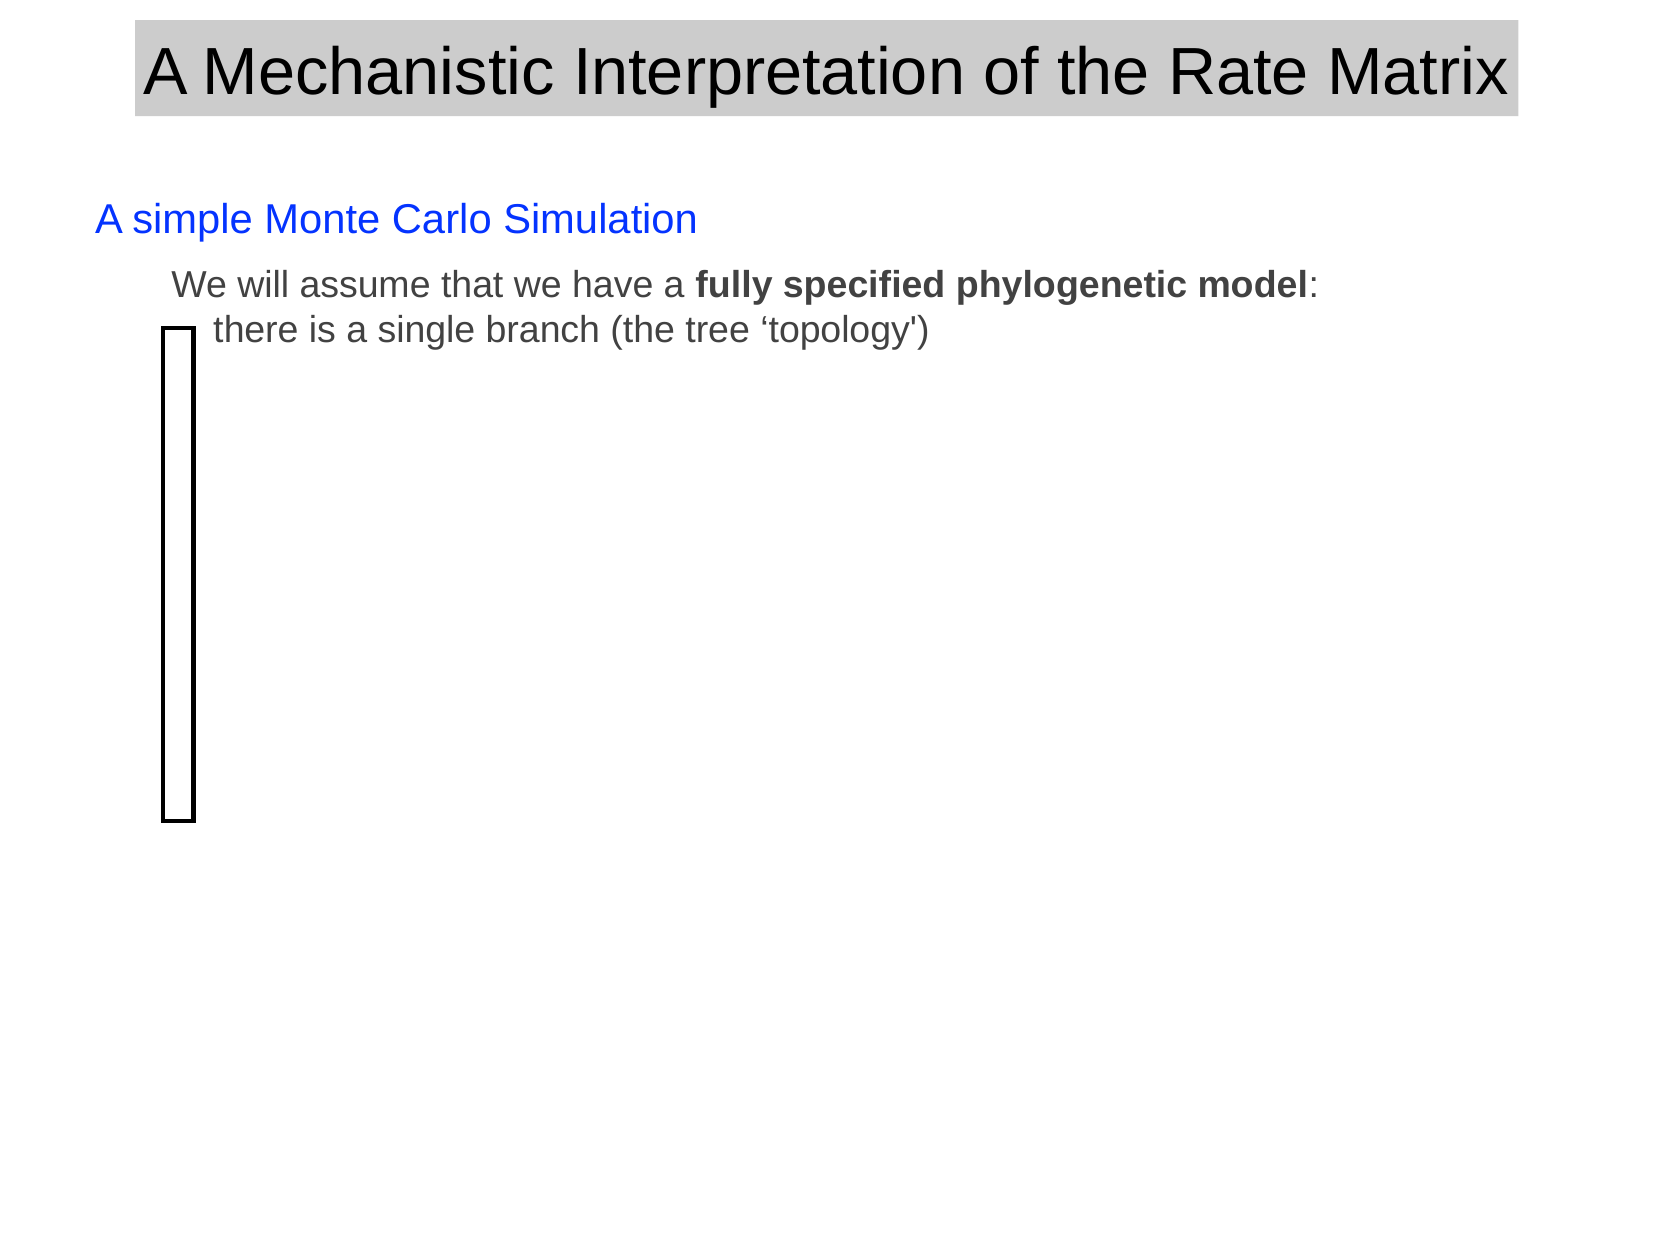

A Mechanistic Interpretation of the Rate Matrix
A simple Monte Carlo Simulation
We will assume that we have a fully specified phylogenetic model:
 there is a single branch (the tree ‘topology')